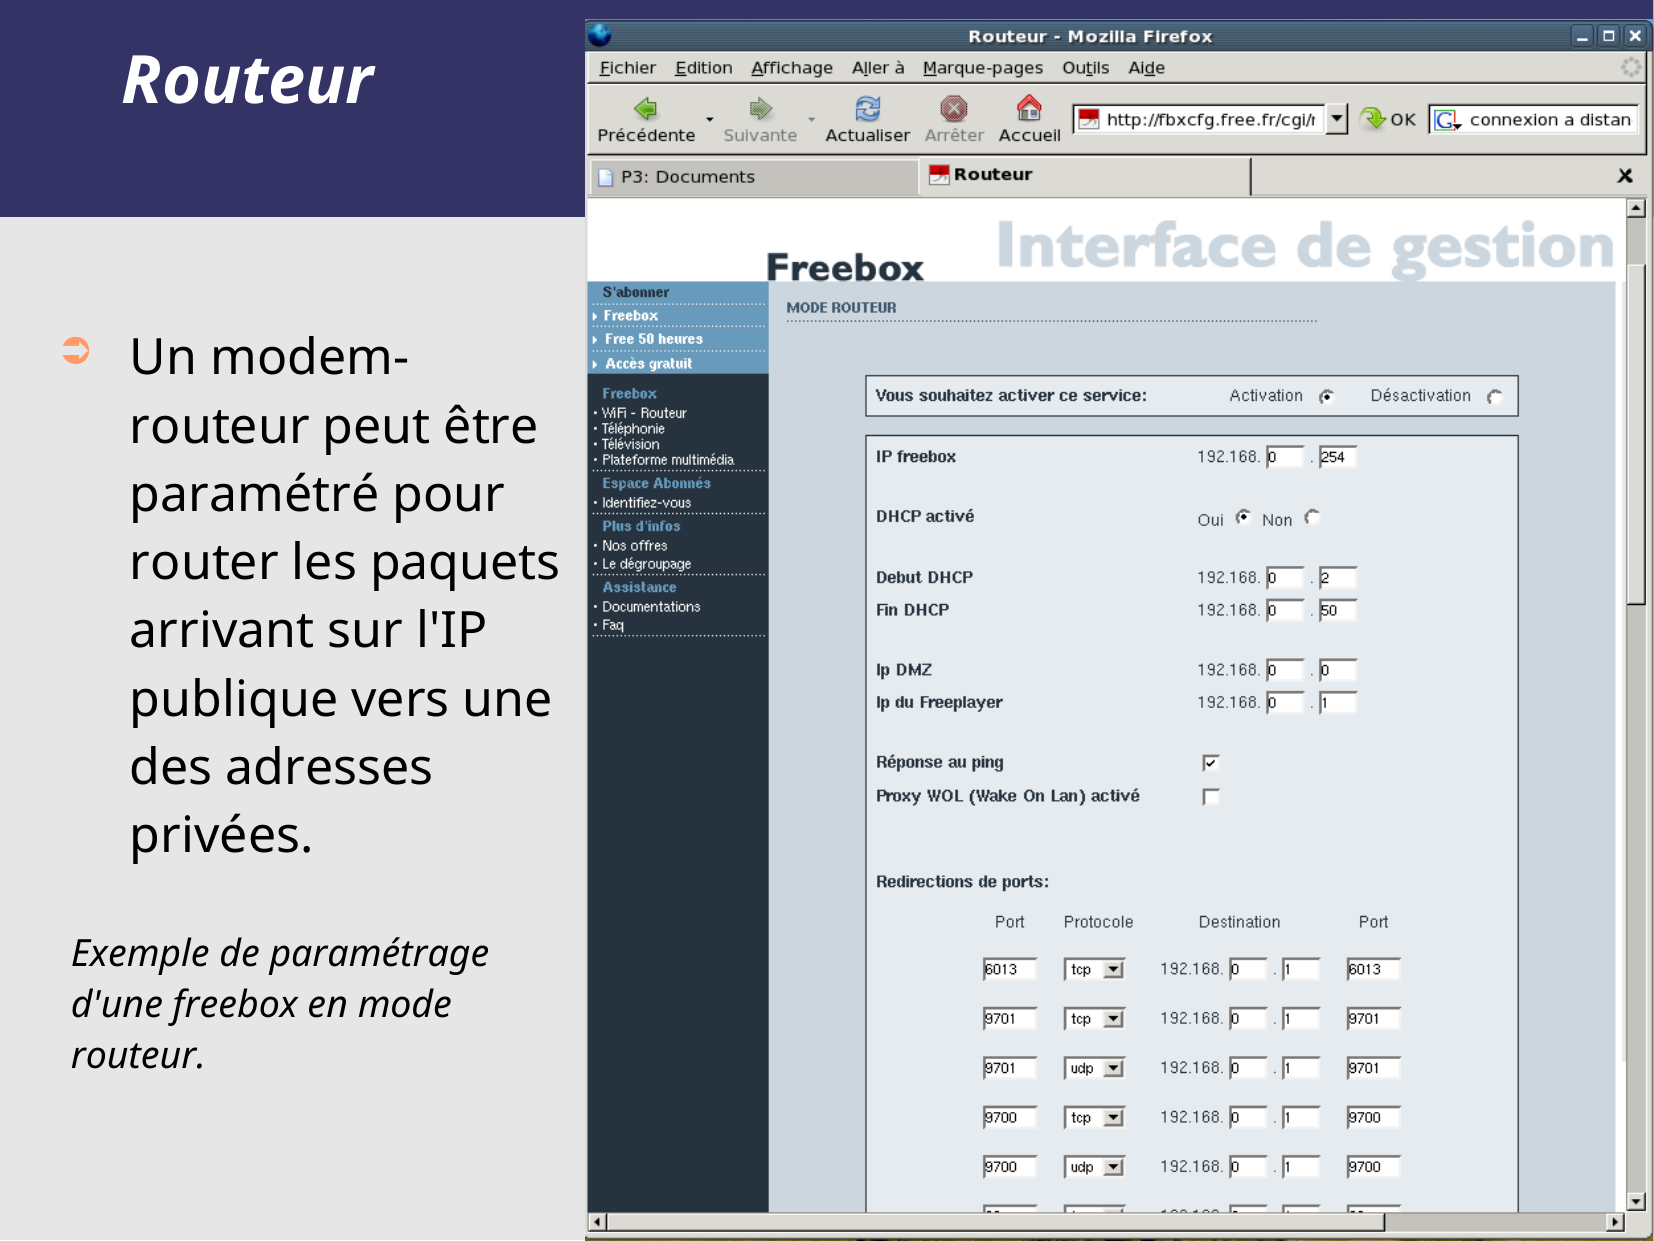

# Routeur
Un modem-routeur peut être paramétré pour router les paquets arrivant sur l'IP publique vers une des adresses privées.
Exemple de paramétrage d'une freebox en mode routeur.